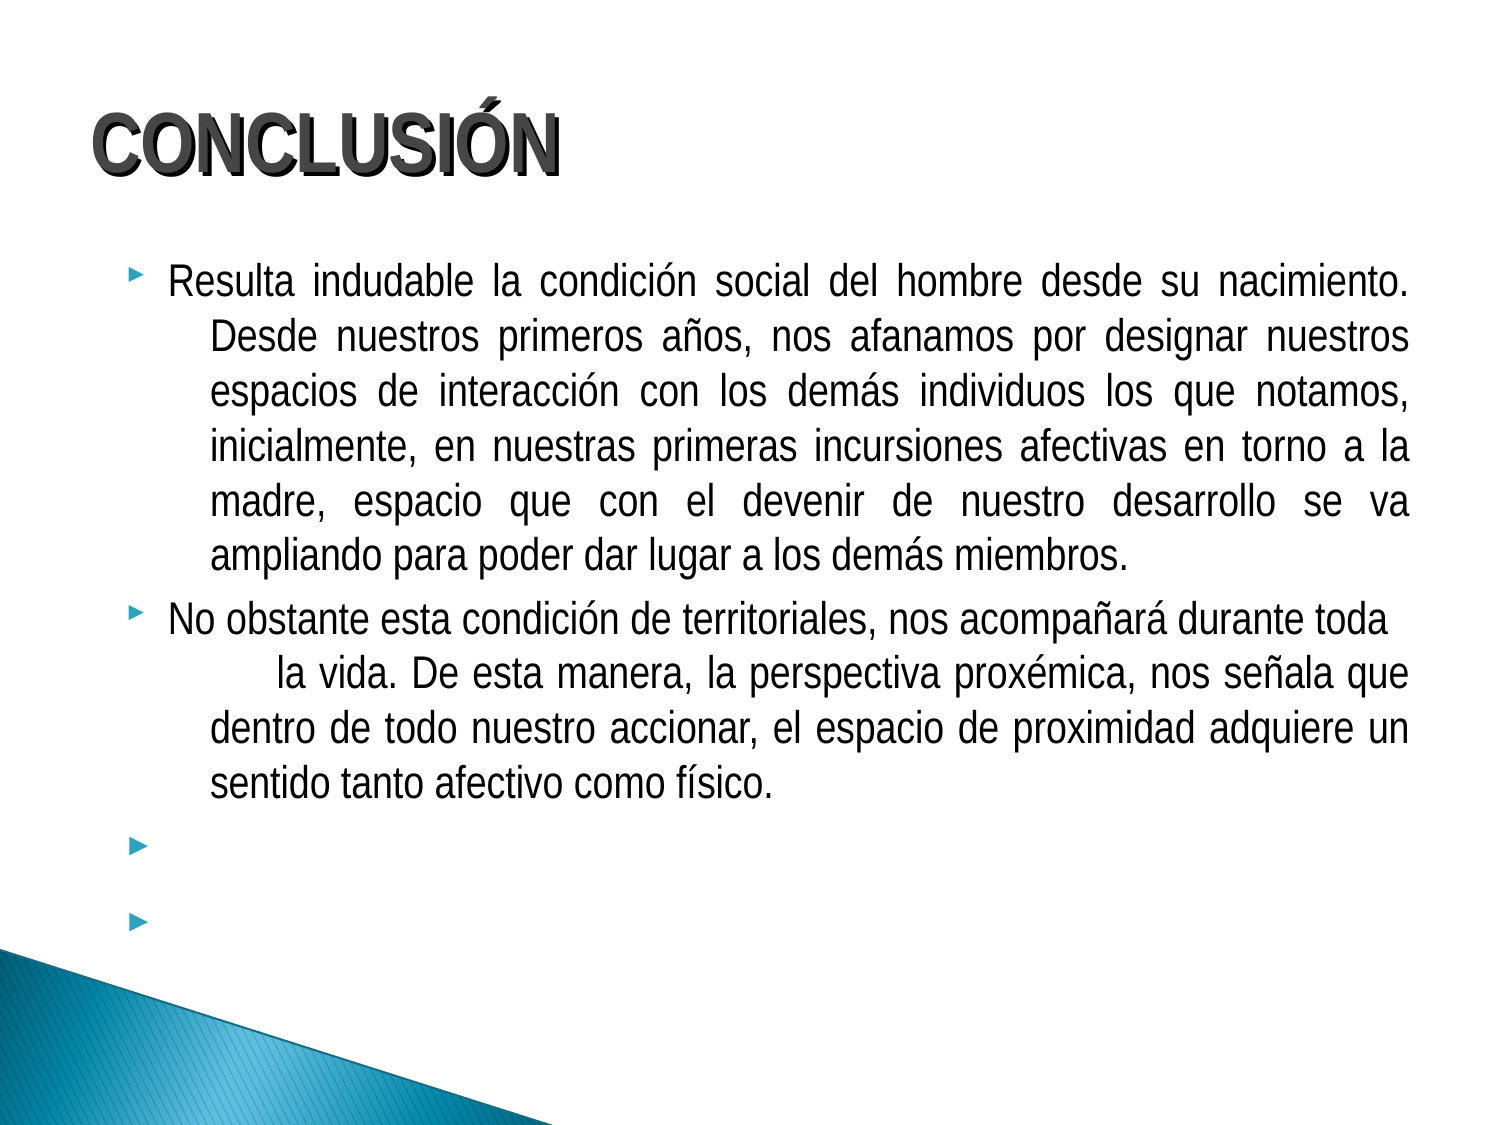

CONCLUSIÓN
# Resulta indudable la condición social del hombre desde su nacimiento. Desde nuestros primeros años, nos afanamos por designar nuestros espacios de interacción con los demás individuos los que notamos, inicialmente, en nuestras primeras incursiones afectivas en torno a la madre, espacio que con el devenir de nuestro desarrollo se va ampliando para poder dar lugar a los demás miembros.
No obstante esta condición de territoriales, nos acompañará durante toda la vida. De esta manera, la perspectiva proxémica, nos señala que dentro de todo nuestro accionar, el espacio de proximidad adquiere un sentido tanto afectivo como físico.